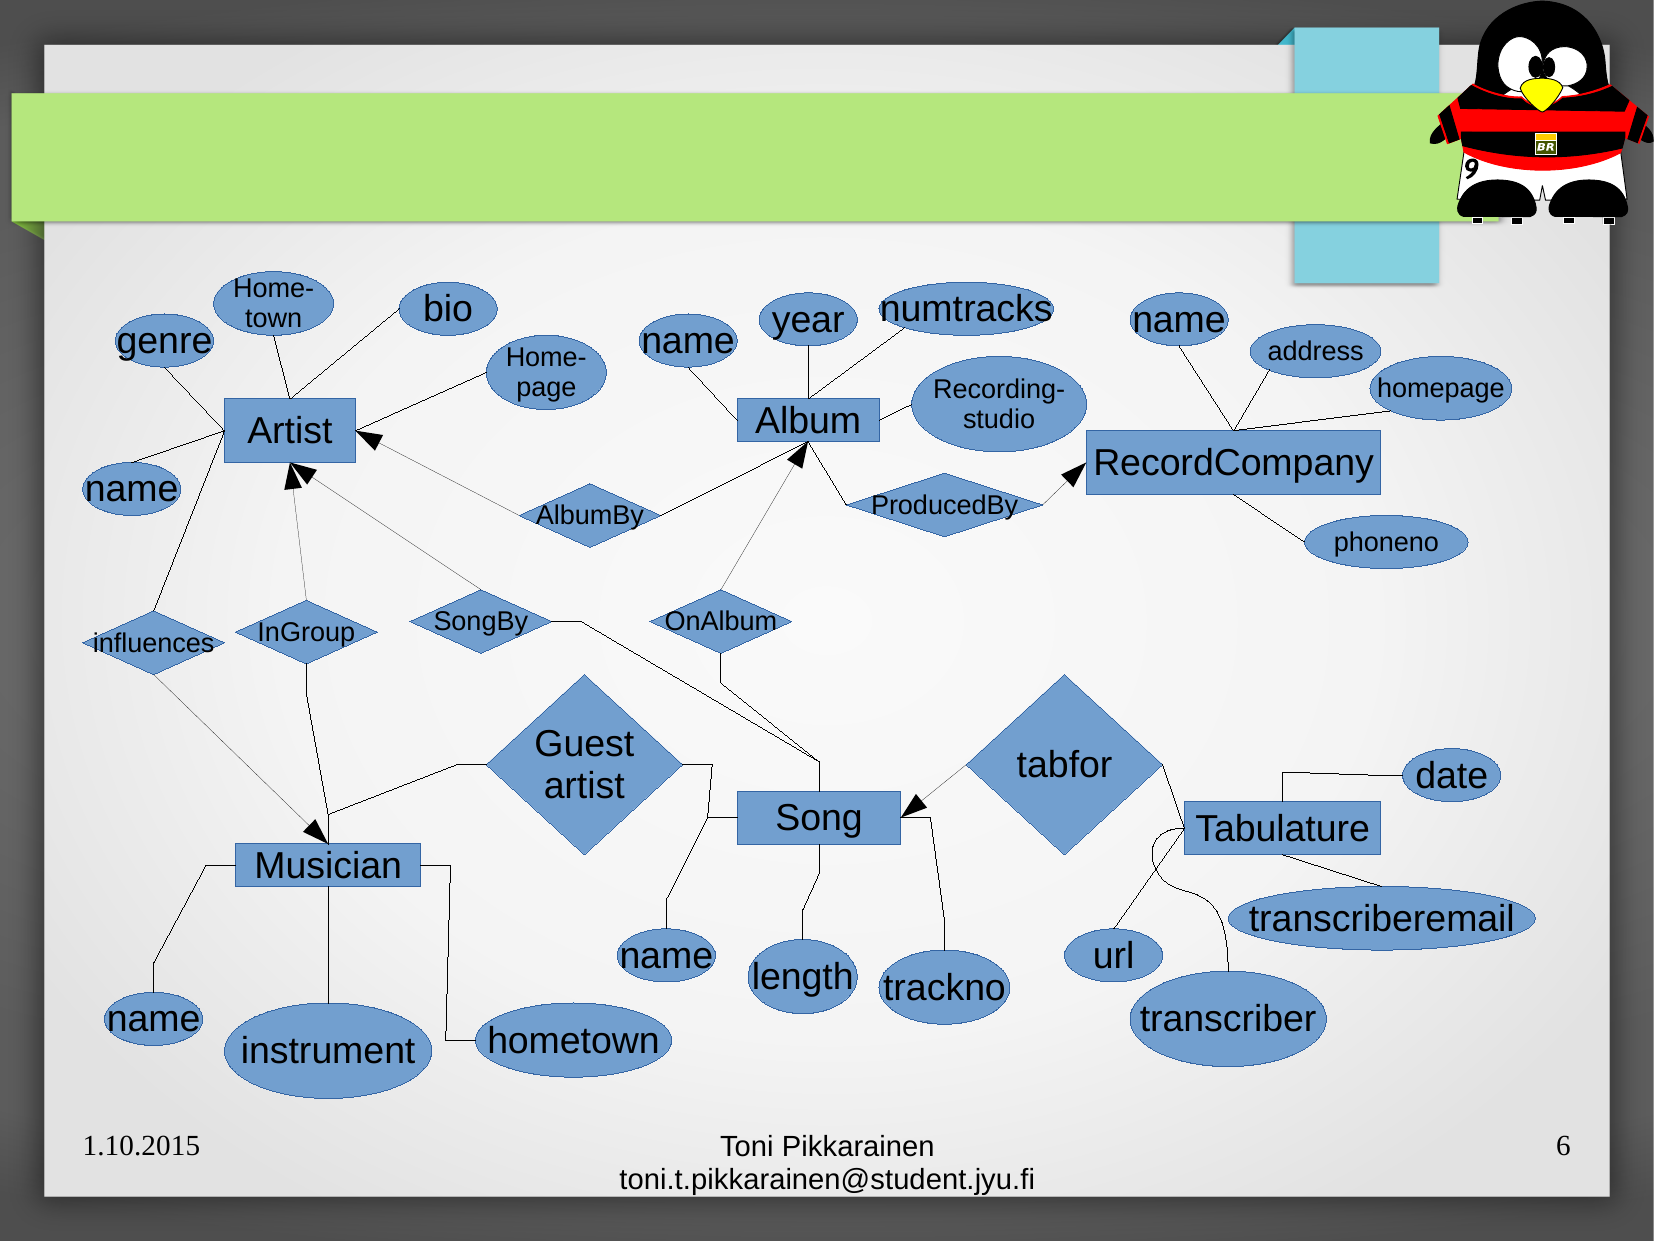

Home-
town
bio
numtracks
year
name
genre
name
address
Home-
page
Recording-
studio
homepage
Artist
Album
RecordCompany
name
ProducedBy
AlbumBy
phoneno
SongBy
OnAlbum
InGroup
influences
Guest
artist
tabfor
date
Song
Tabulature
Musician
transcriberemail
name
url
length
trackno
transcriber
name
instrument
hometown
1.10.2015
6